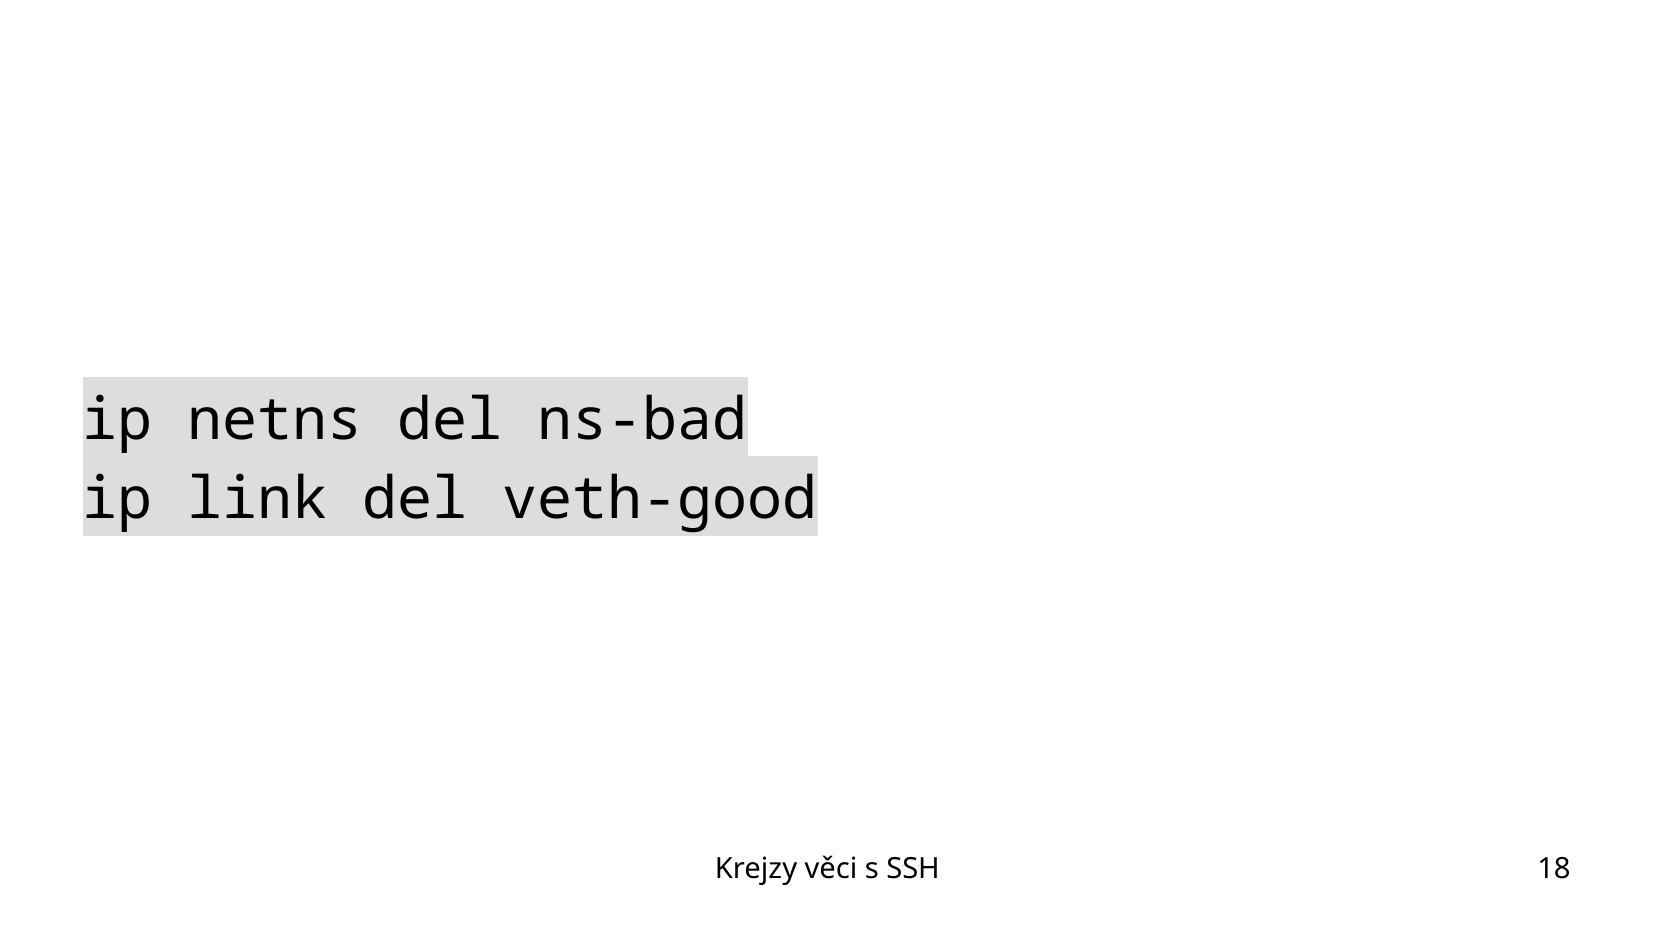

# ip netns del ns-bad
ip link del veth-good
Krejzy věci s SSH
18